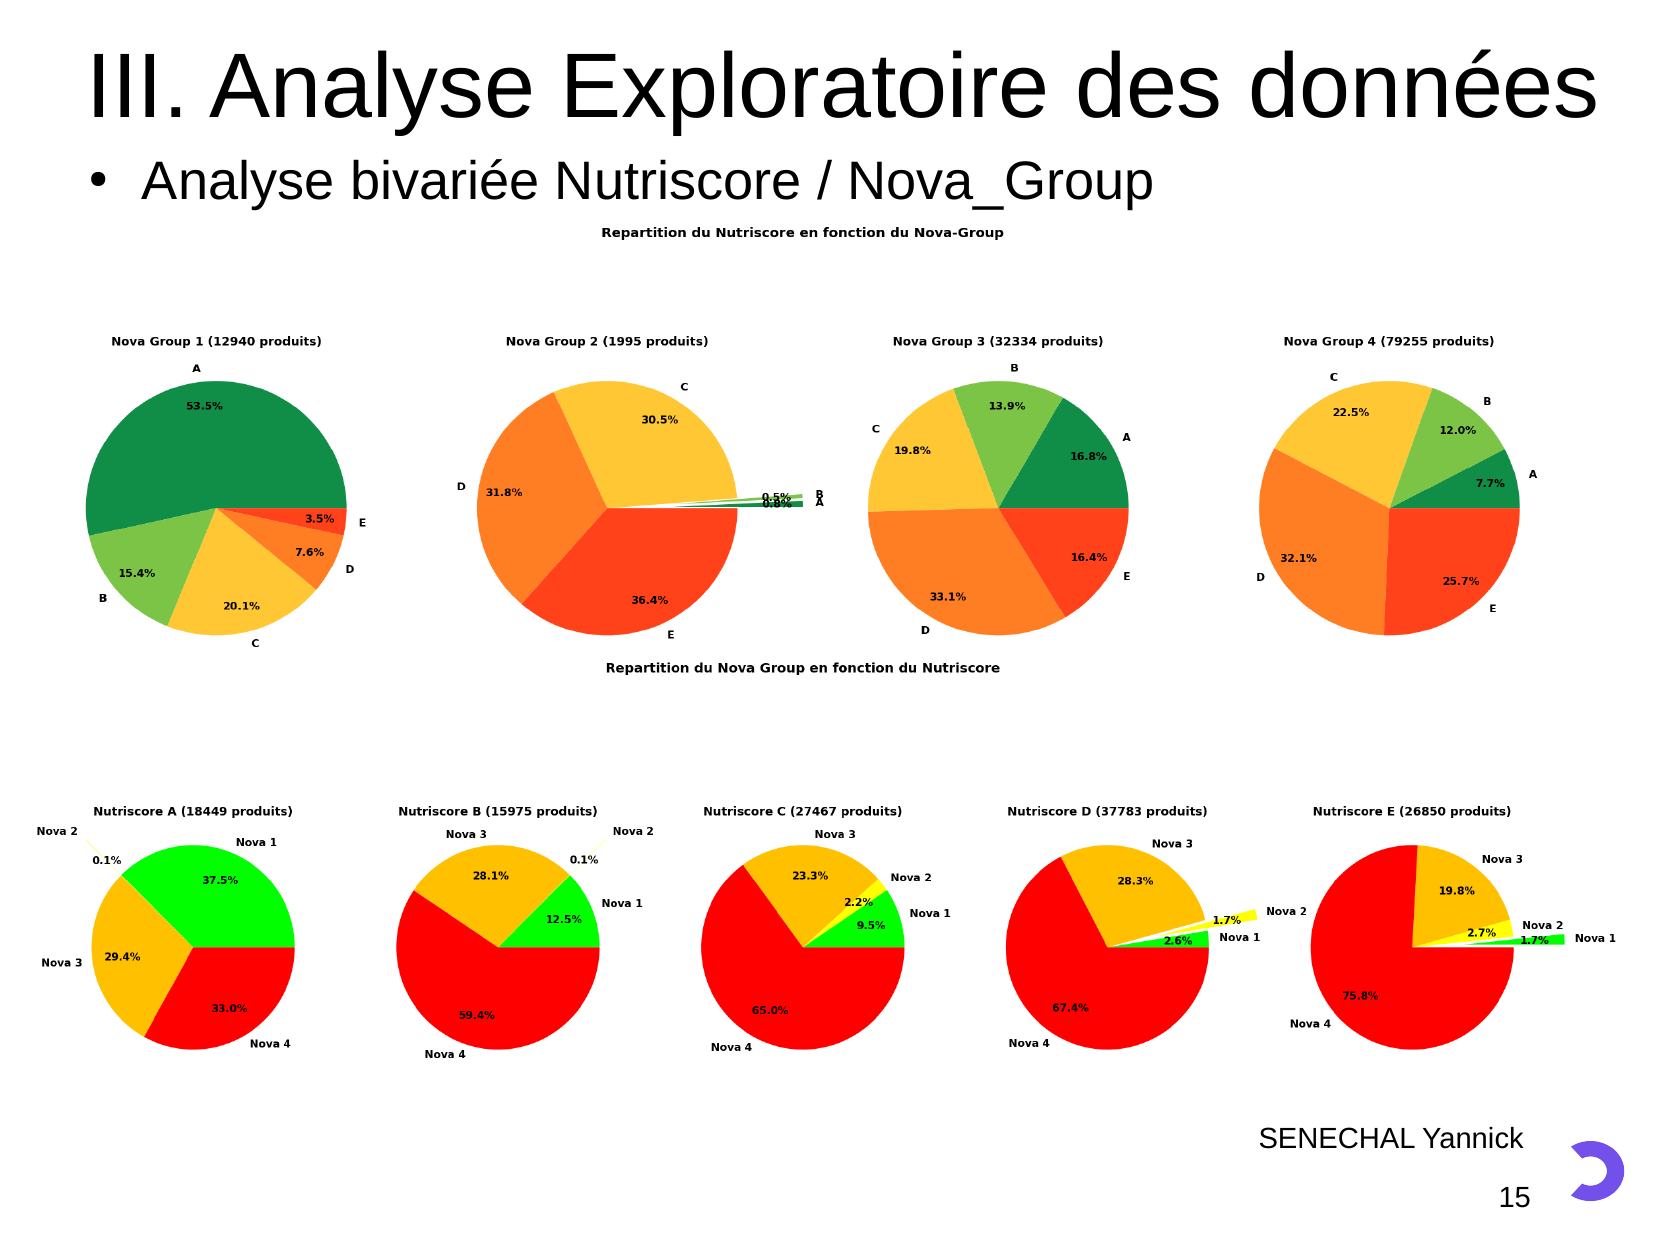

# III. Analyse Exploratoire des données
Analyse bivariée Nutriscore / Nova_Group
SENECHAL Yannick
15